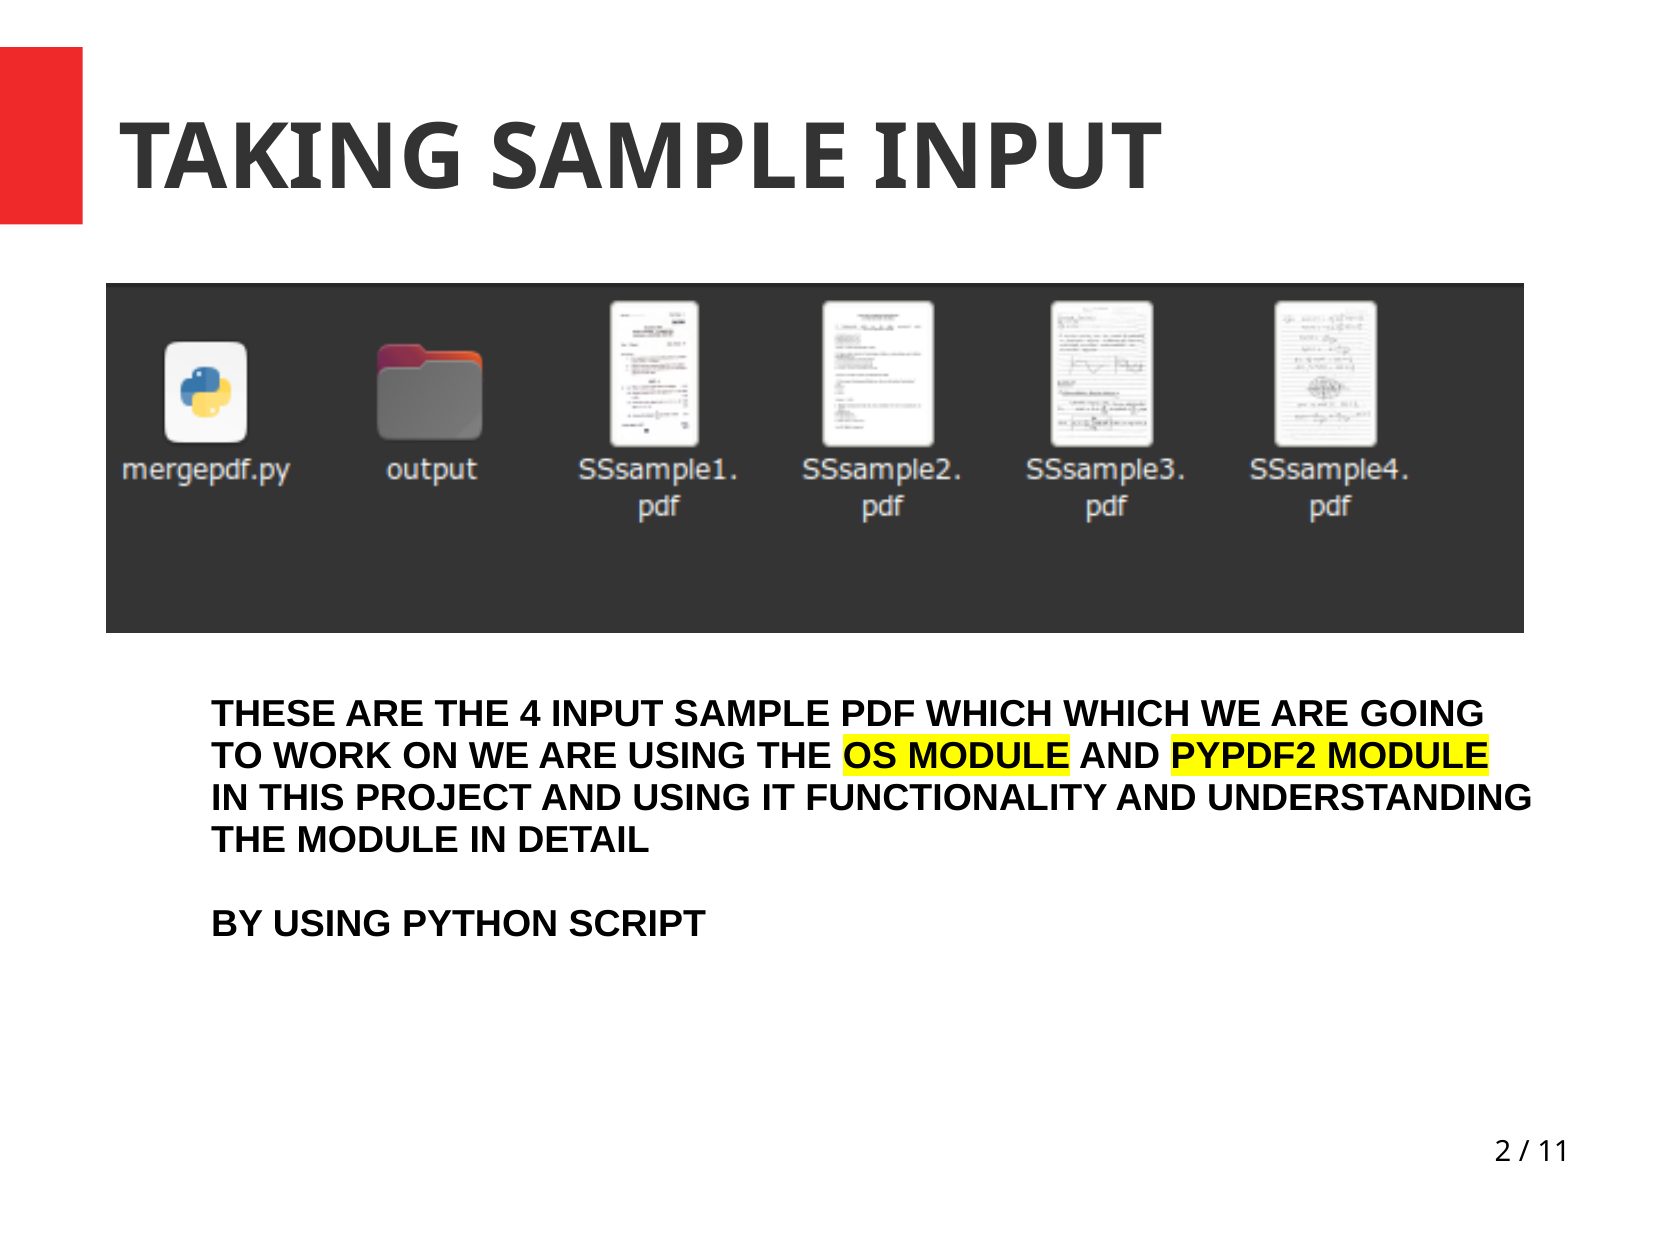

# TAKING SAMPLE INPUT
THESE ARE THE 4 INPUT SAMPLE PDF WHICH WHICH WE ARE GOING
TO WORK ON WE ARE USING THE OS MODULE AND PYPDF2 MODULE
IN THIS PROJECT AND USING IT FUNCTIONALITY AND UNDERSTANDING
THE MODULE IN DETAIL
BY USING PYTHON SCRIPT
2